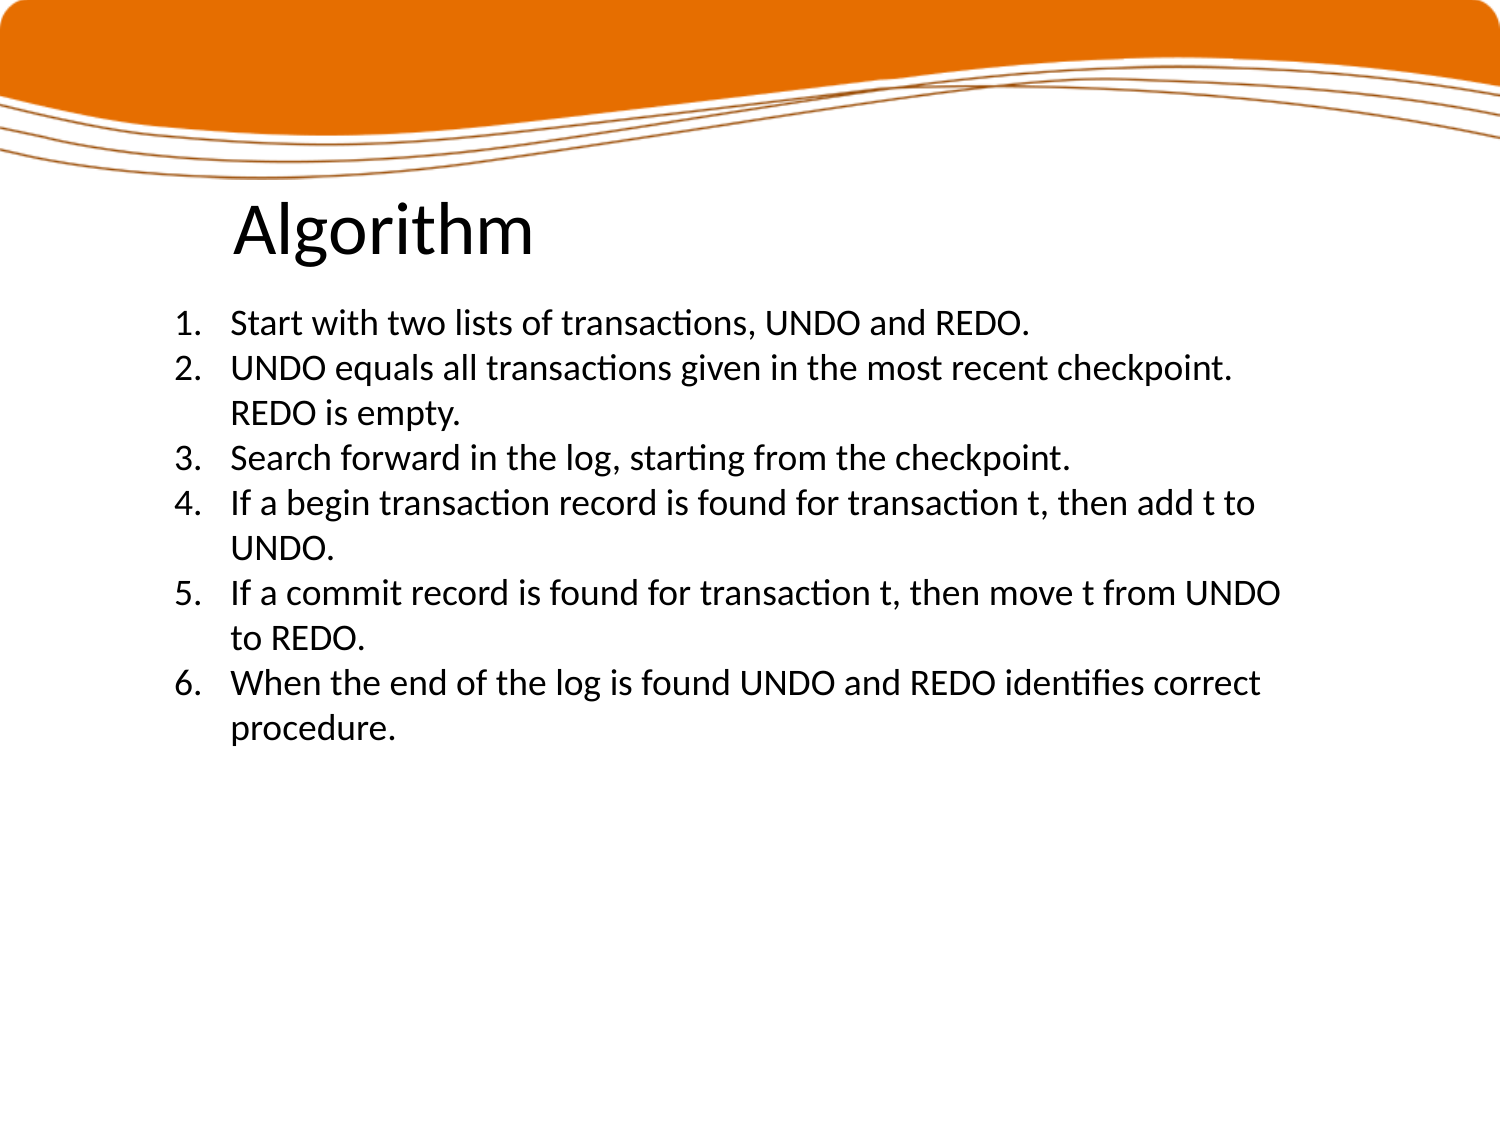

Algorithm
Start with two lists of transactions, UNDO and REDO.
UNDO equals all transactions given in the most recent checkpoint. REDO is empty.
Search forward in the log, starting from the checkpoint.
If a begin transaction record is found for transaction t, then add t to UNDO.
If a commit record is found for transaction t, then move t from UNDO to REDO.
When the end of the log is found UNDO and REDO identifies correct procedure.